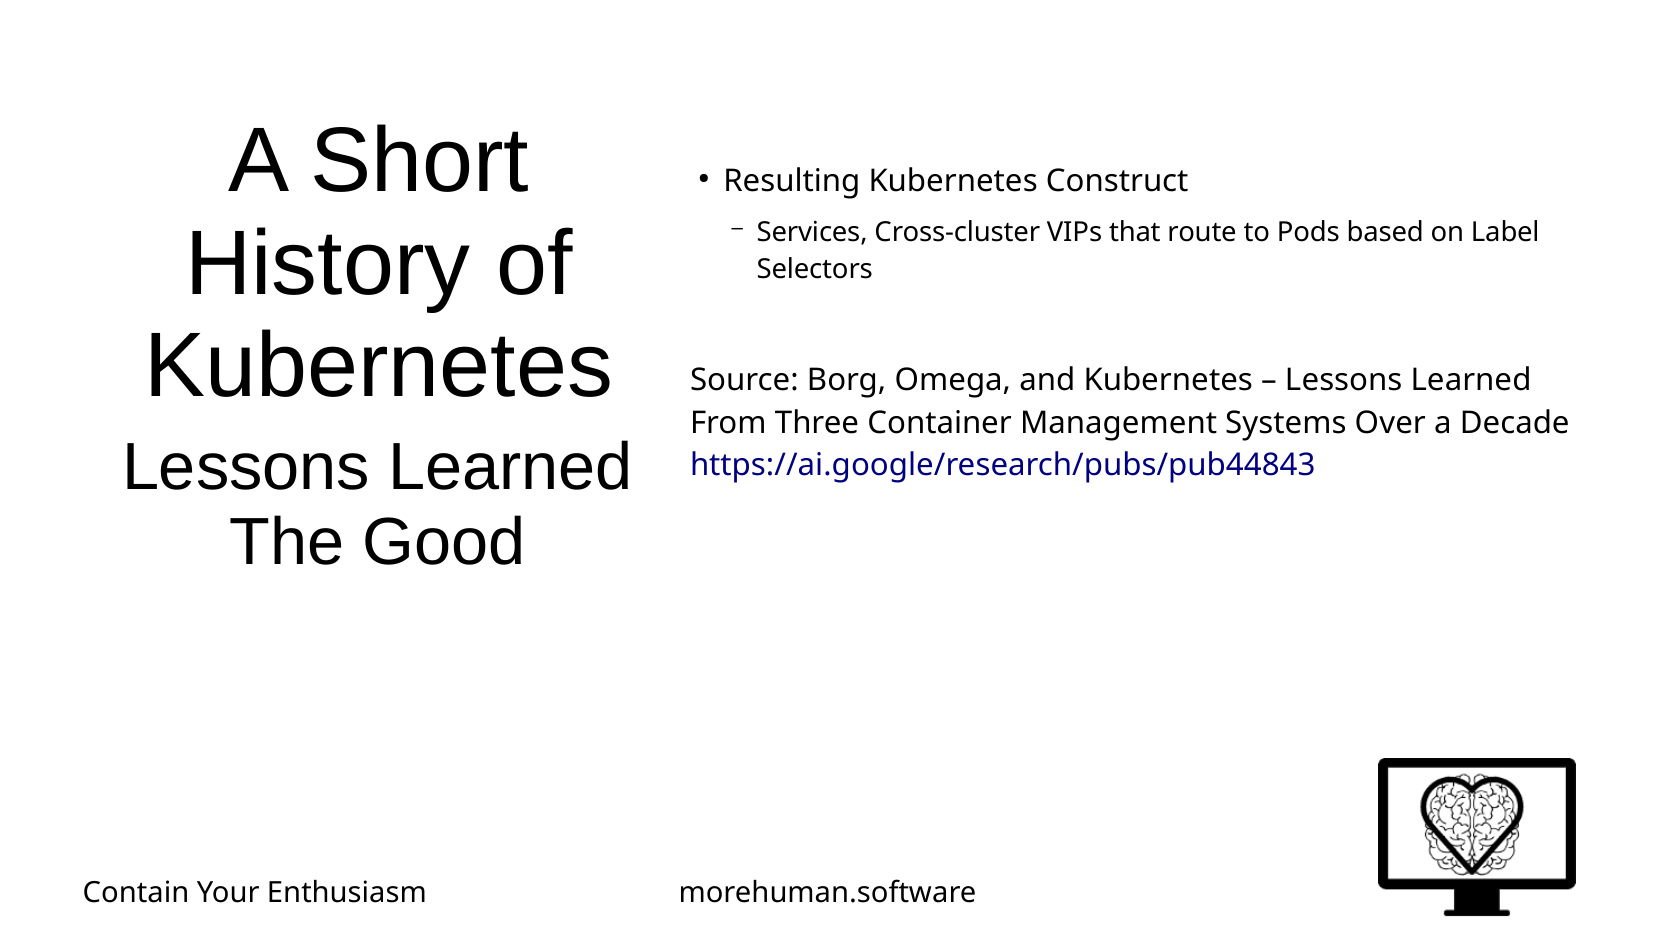

# A Short History of Kubernetes
Resulting Kubernetes Construct
Services, Cross-cluster VIPs that route to Pods based on Label Selectors
Source: Borg, Omega, and Kubernetes – Lessons Learned From Three Container Management Systems Over a Decade
https://ai.google/research/pubs/pub44843
Lessons Learned
The Good